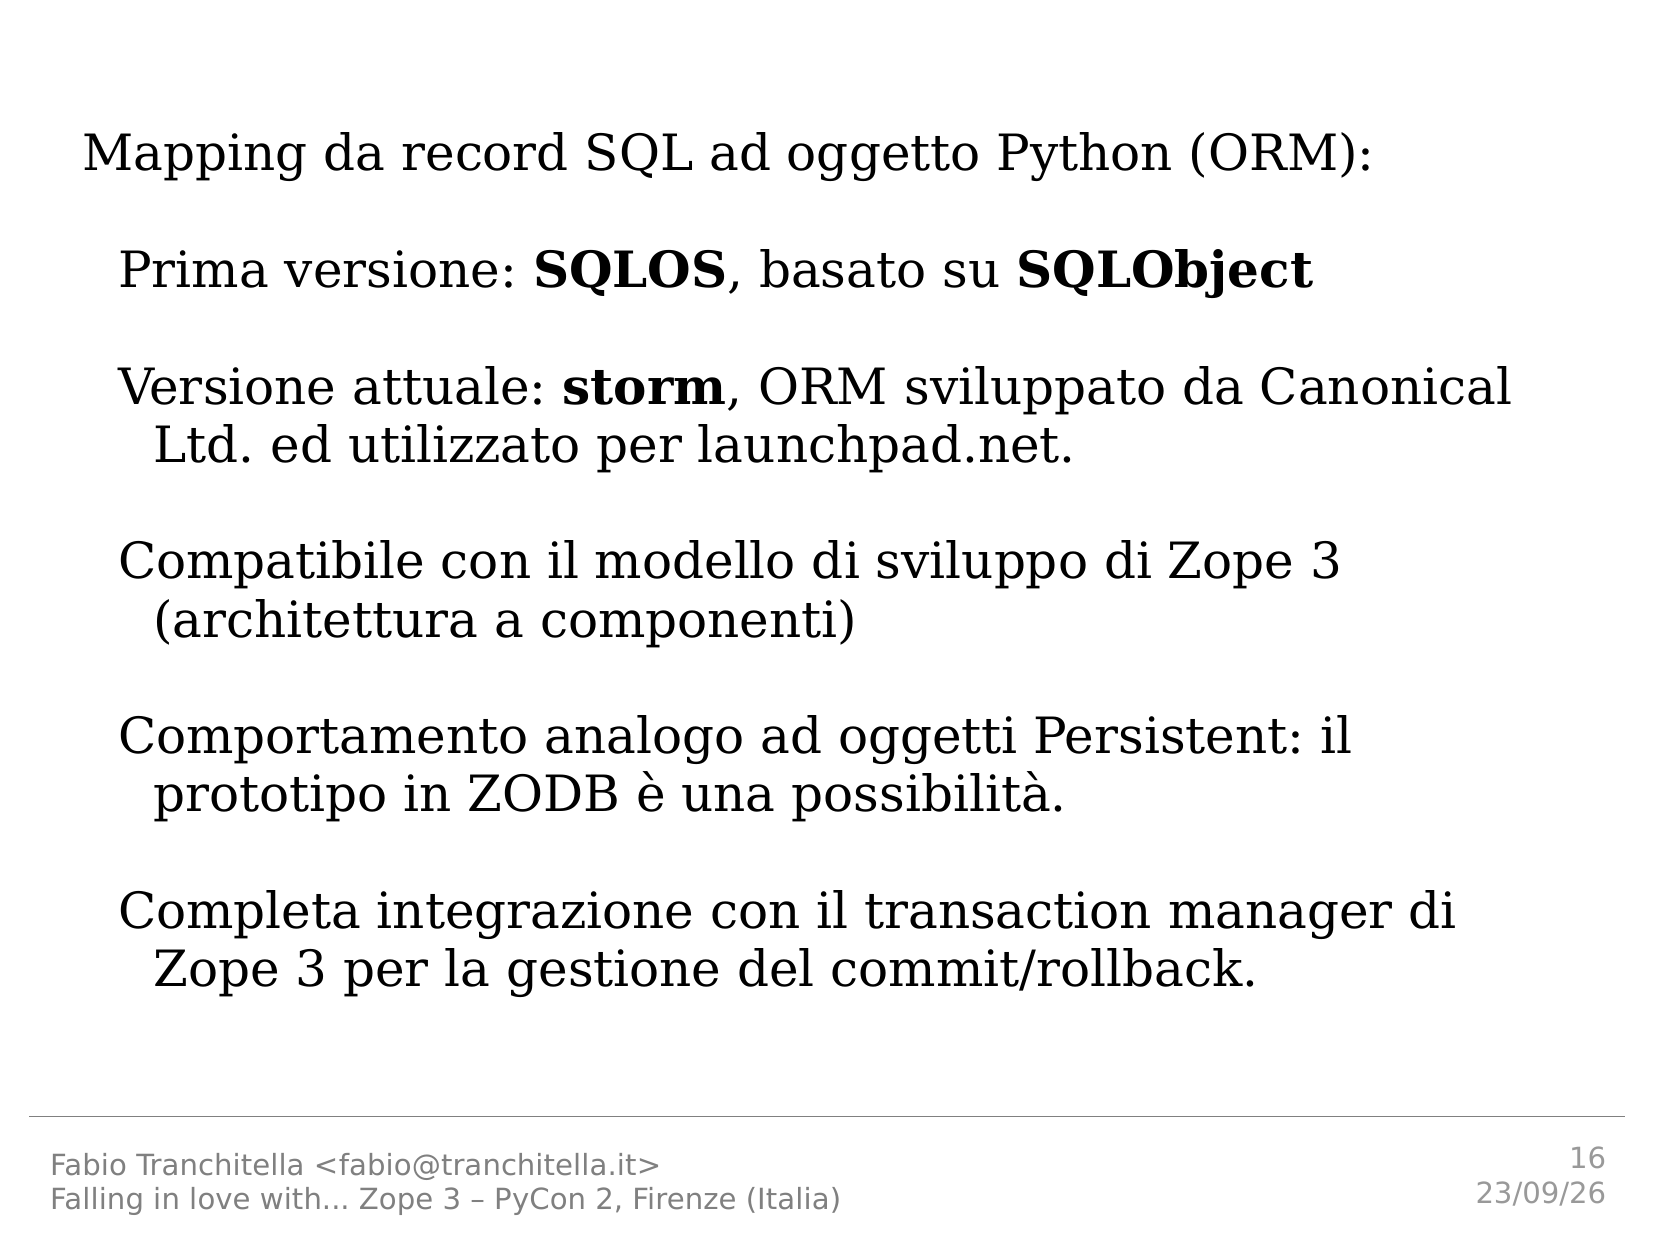

# Mapping da record SQL ad oggetto Python (ORM):
Prima versione: SQLOS, basato su SQLObject
Versione attuale: storm, ORM sviluppato da Canonical Ltd. ed utilizzato per launchpad.net.
Compatibile con il modello di sviluppo di Zope 3 (architettura a componenti)
Comportamento analogo ad oggetti Persistent: il prototipo in ZODB è una possibilità.
Completa integrazione con il transaction manager di Zope 3 per la gestione del commit/rollback.
16